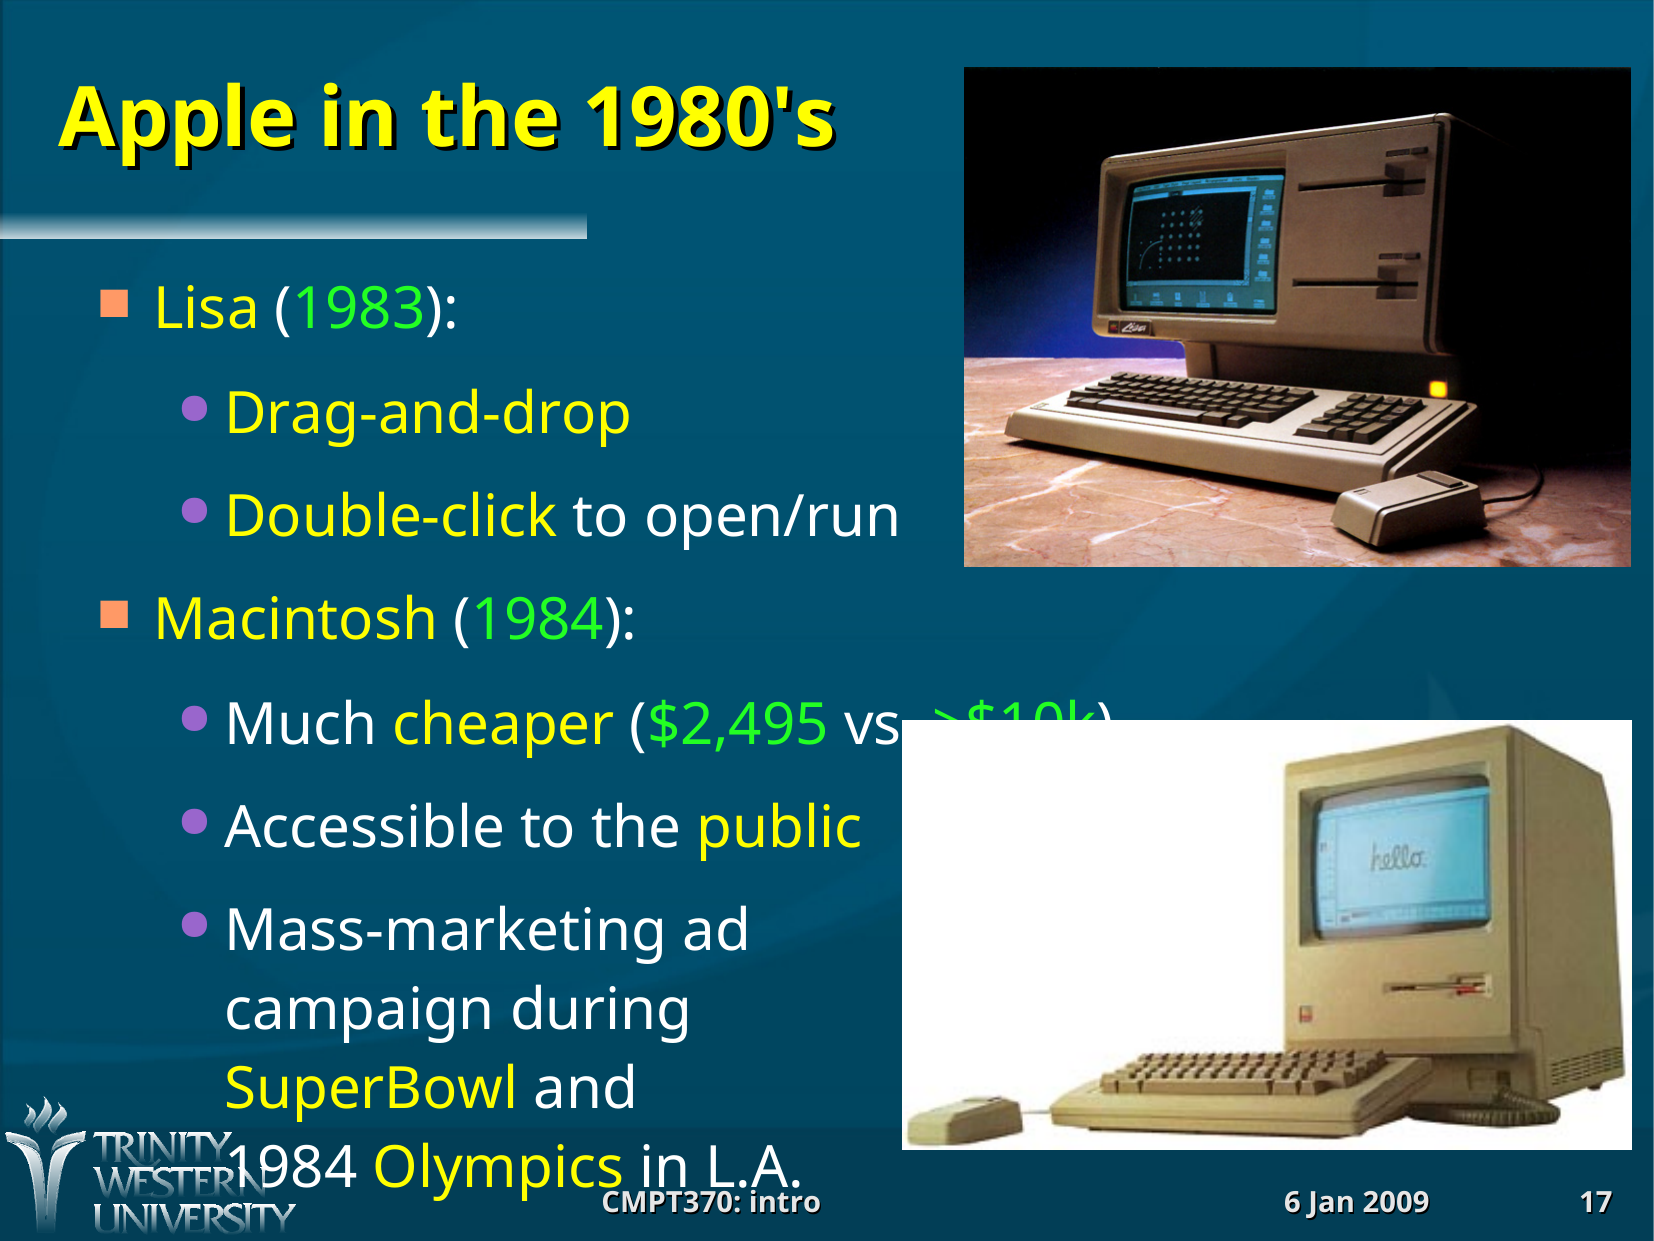

# Apple in the 1980's
Lisa (1983):
Drag-and-drop
Double-click to open/run
Macintosh (1984):
Much cheaper ($2,495 vs. >$10k)
Accessible to the public
Mass-marketing ad
campaign during
SuperBowl and
1984 Olympics in L.A.
CMPT370: intro
6 Jan 2009
17